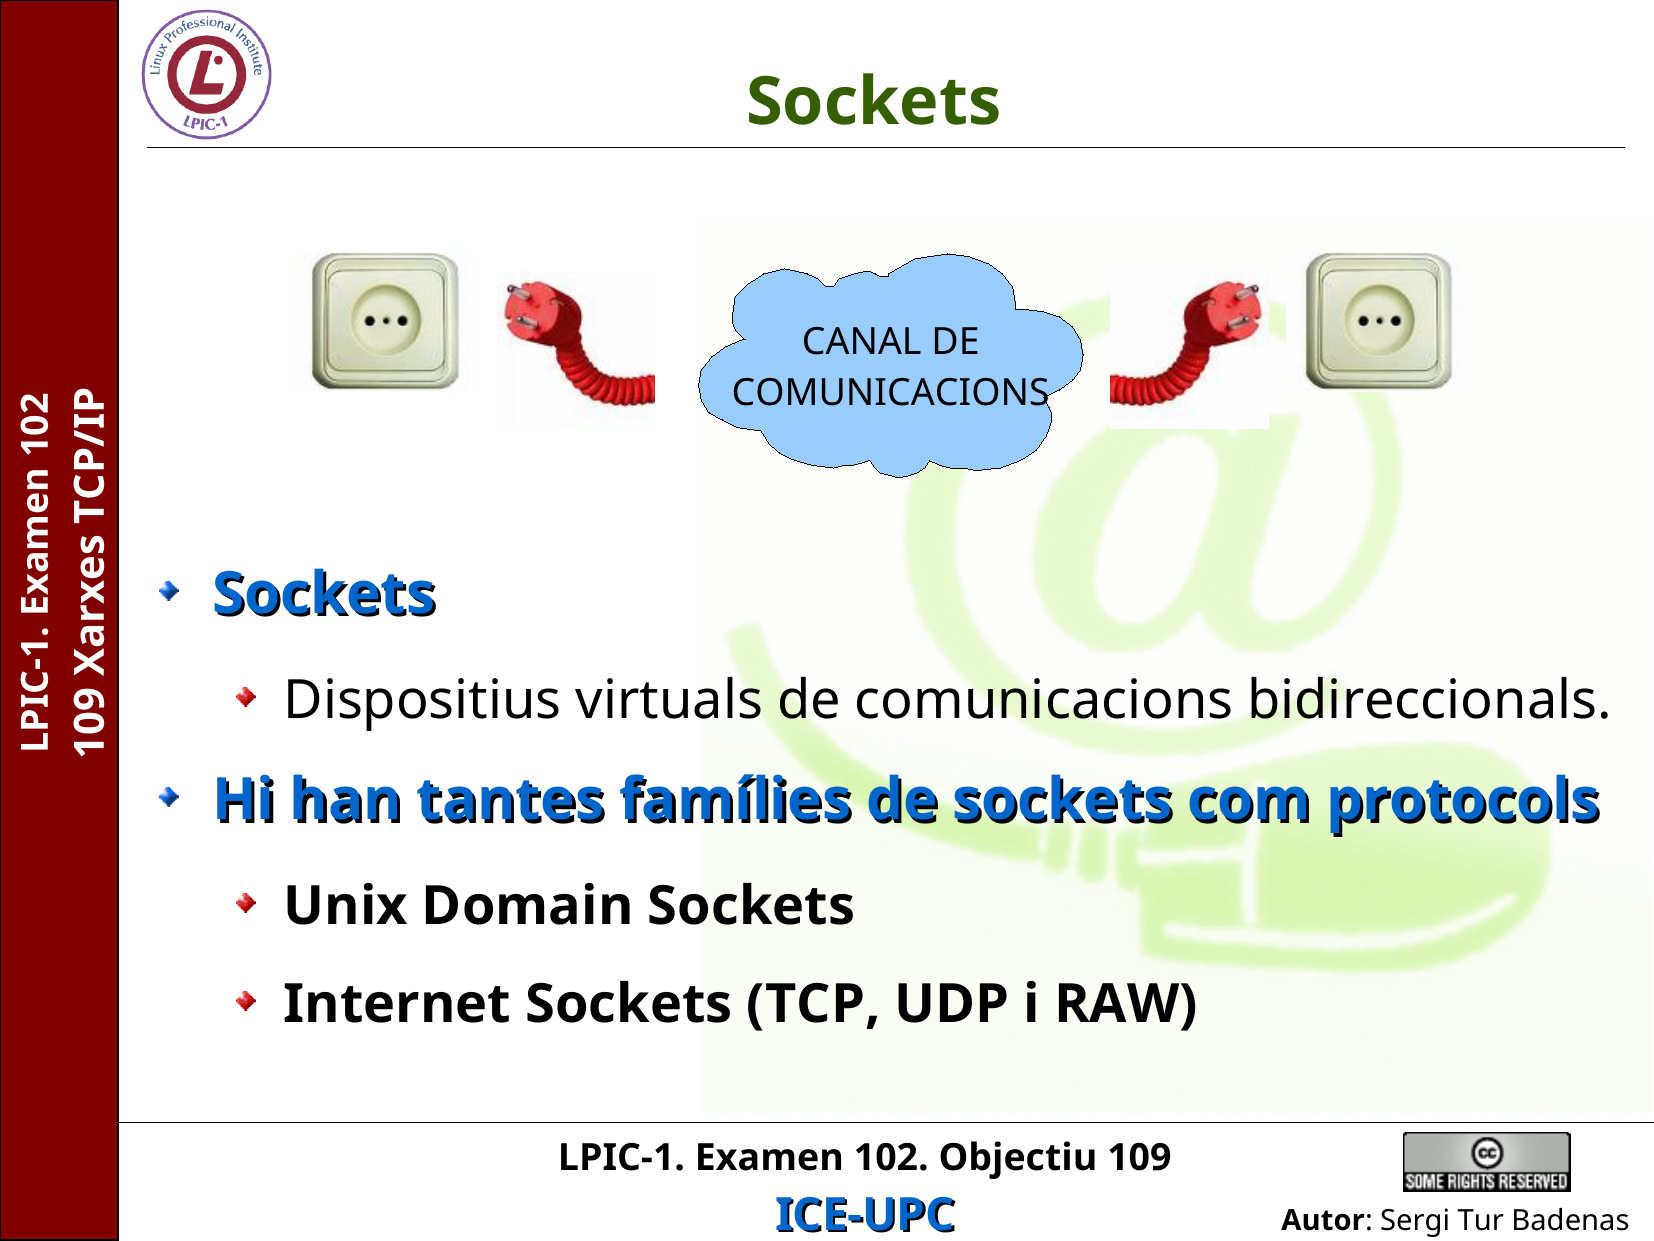

# Sockets
Sockets
Dispositius virtuals de comunicacions bidireccionals.
Hi han tantes famílies de sockets com protocols
Unix Domain Sockets
Internet Sockets (TCP, UDP i RAW)
CANAL DE
COMUNICACIONS